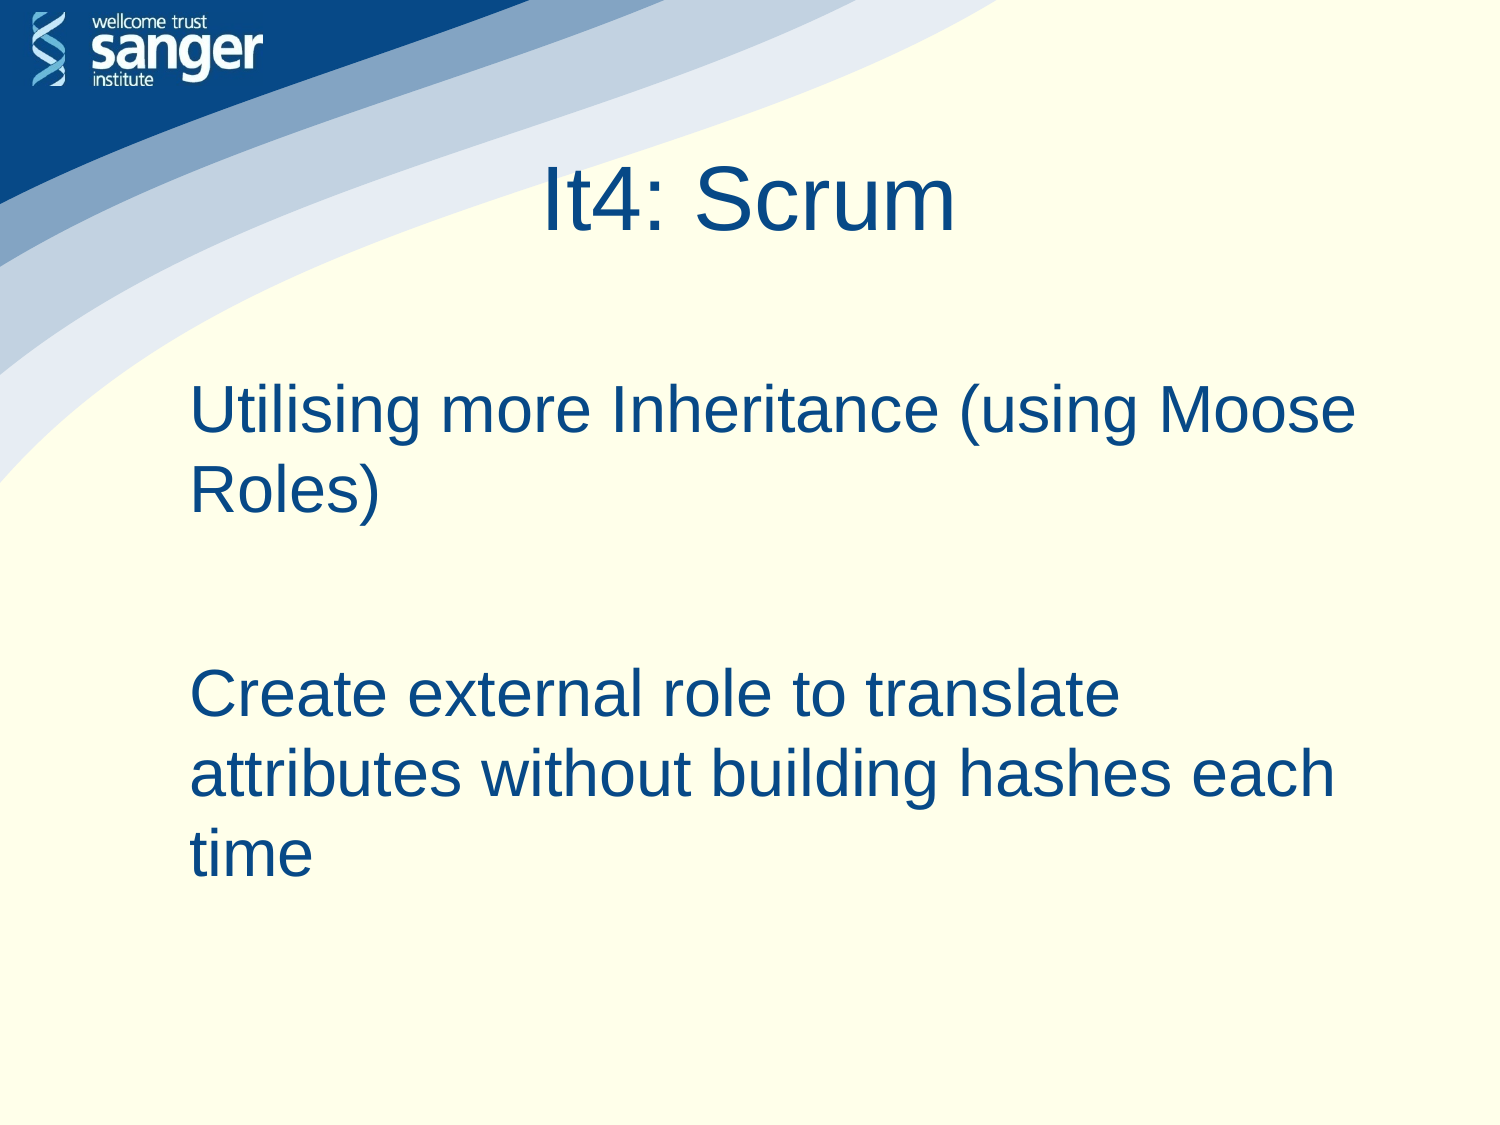

# It4: Scrum
Utilising more Inheritance (using Moose Roles)
Create external role to translate attributes without building hashes each time